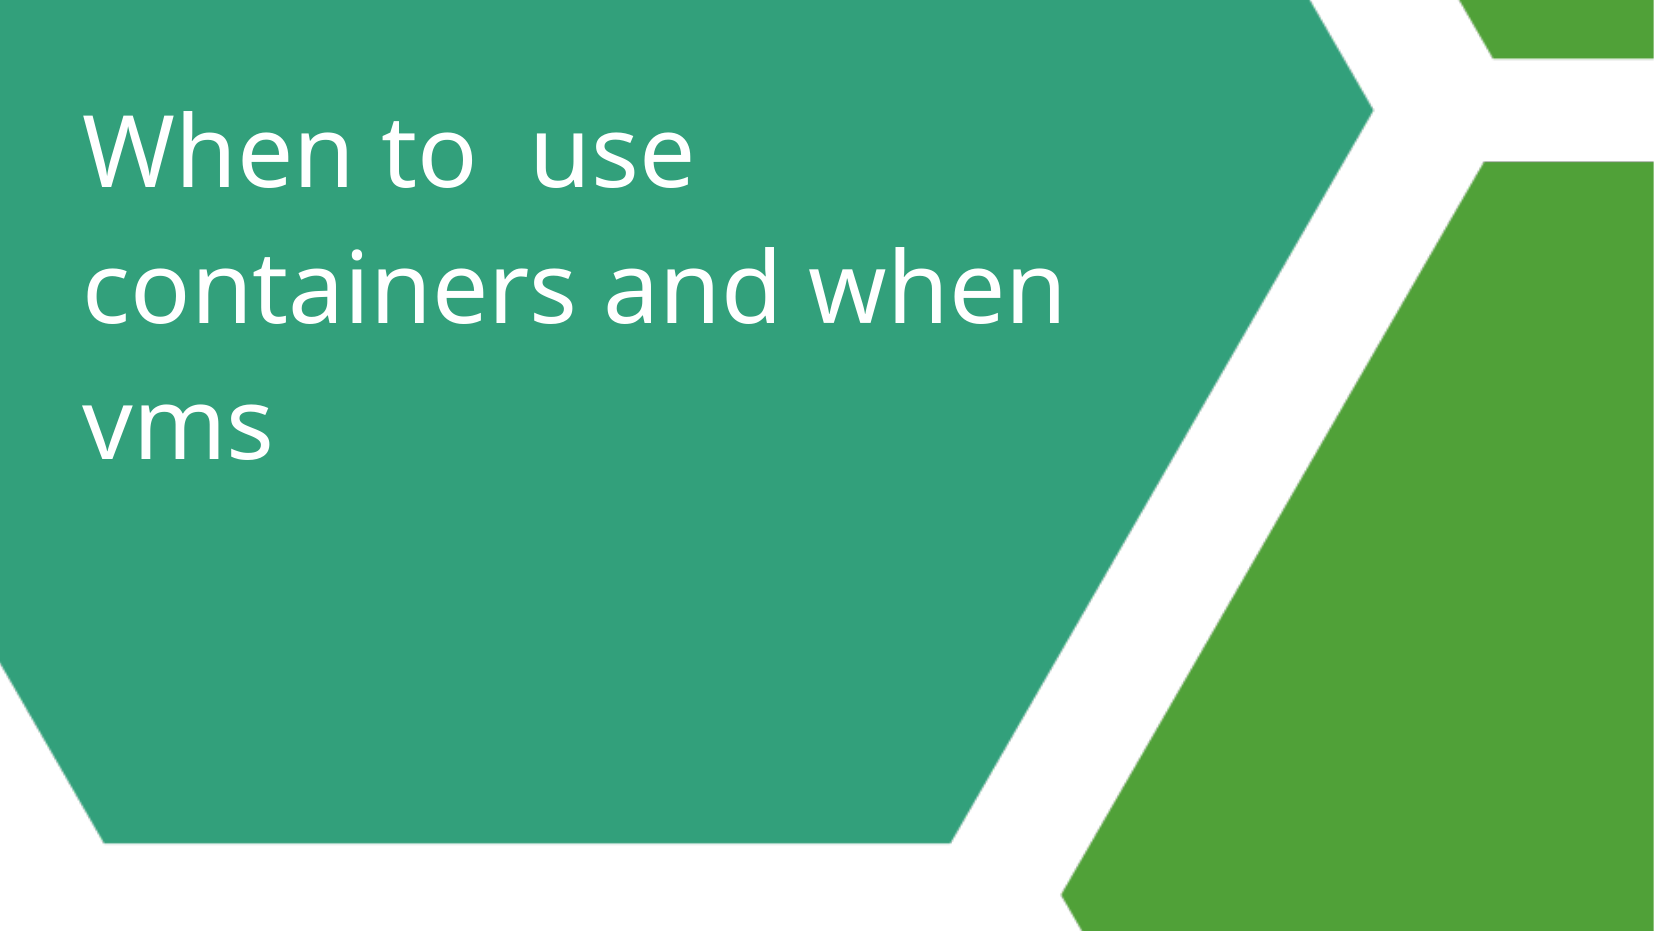

# When to use containers and when vms